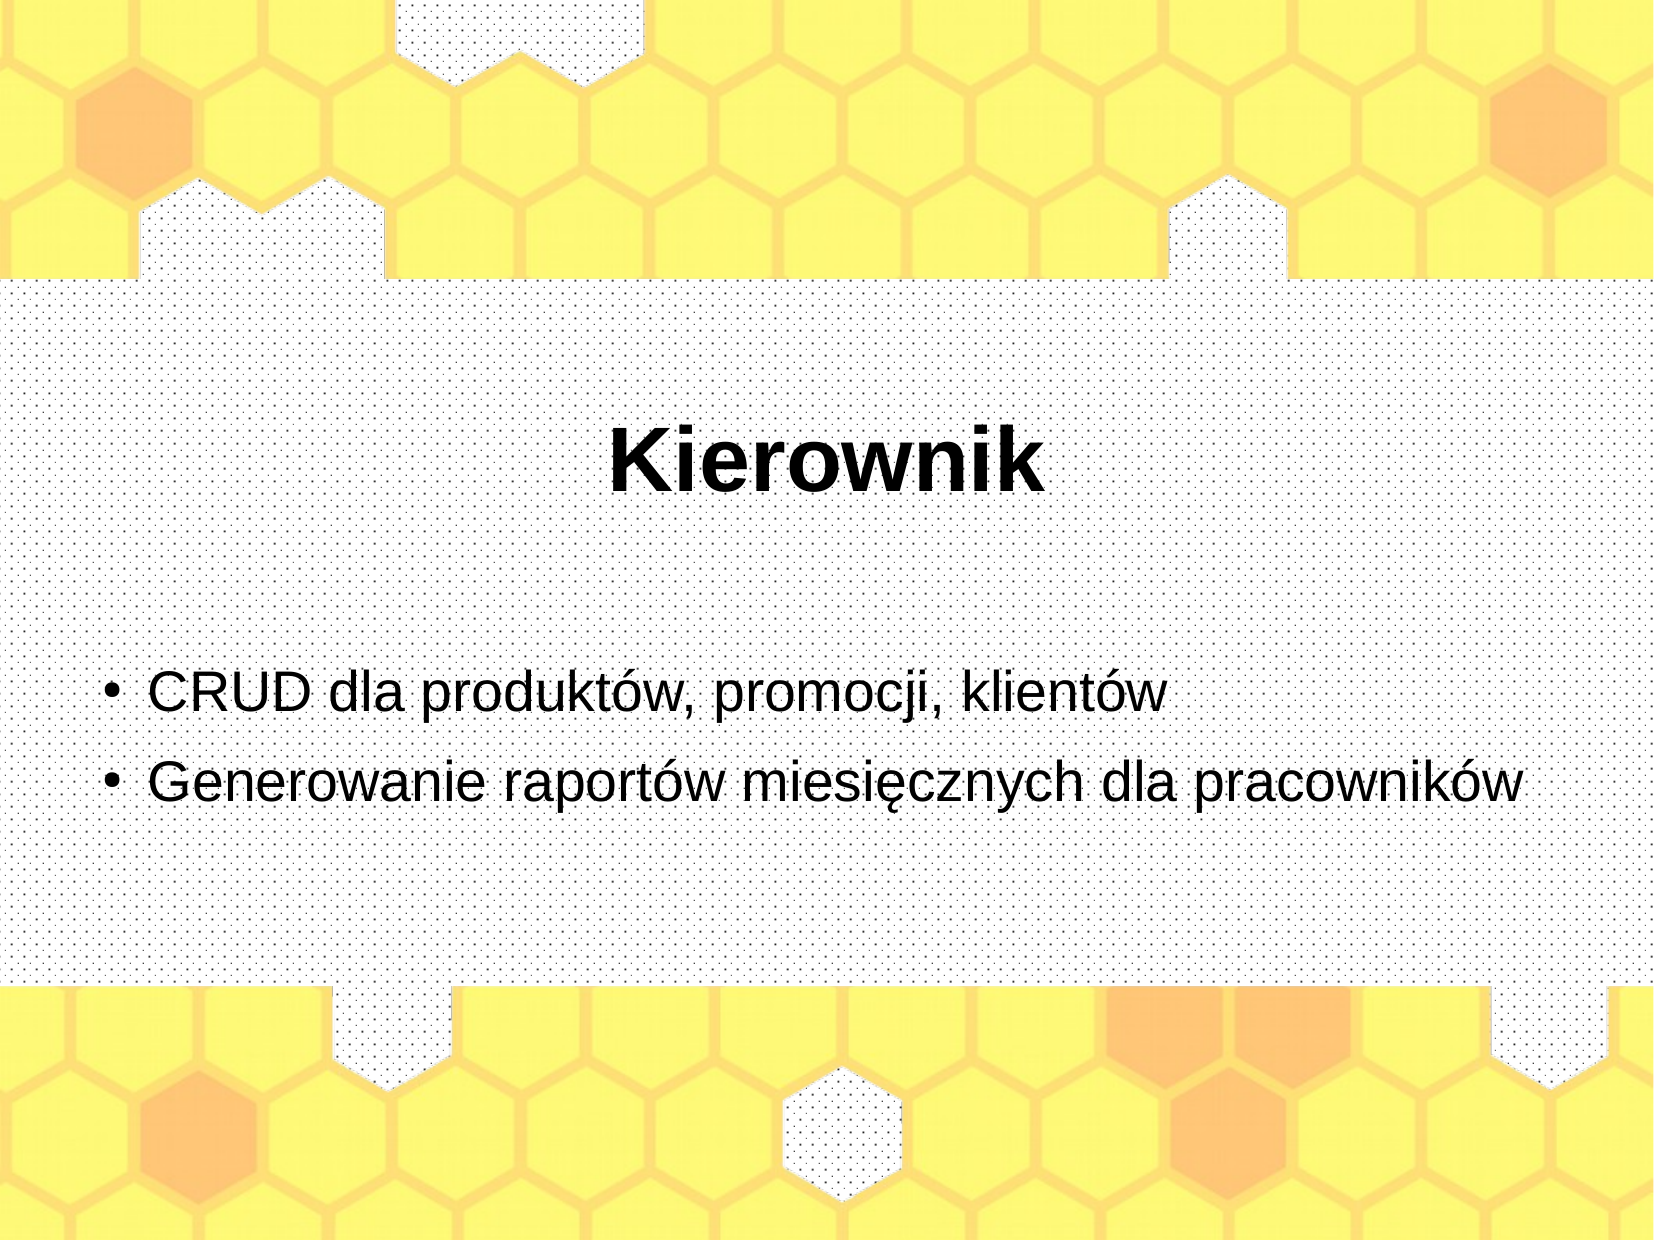

# Kierownik
CRUD dla produktów, promocji, klientów
Generowanie raportów miesięcznych dla pracowników